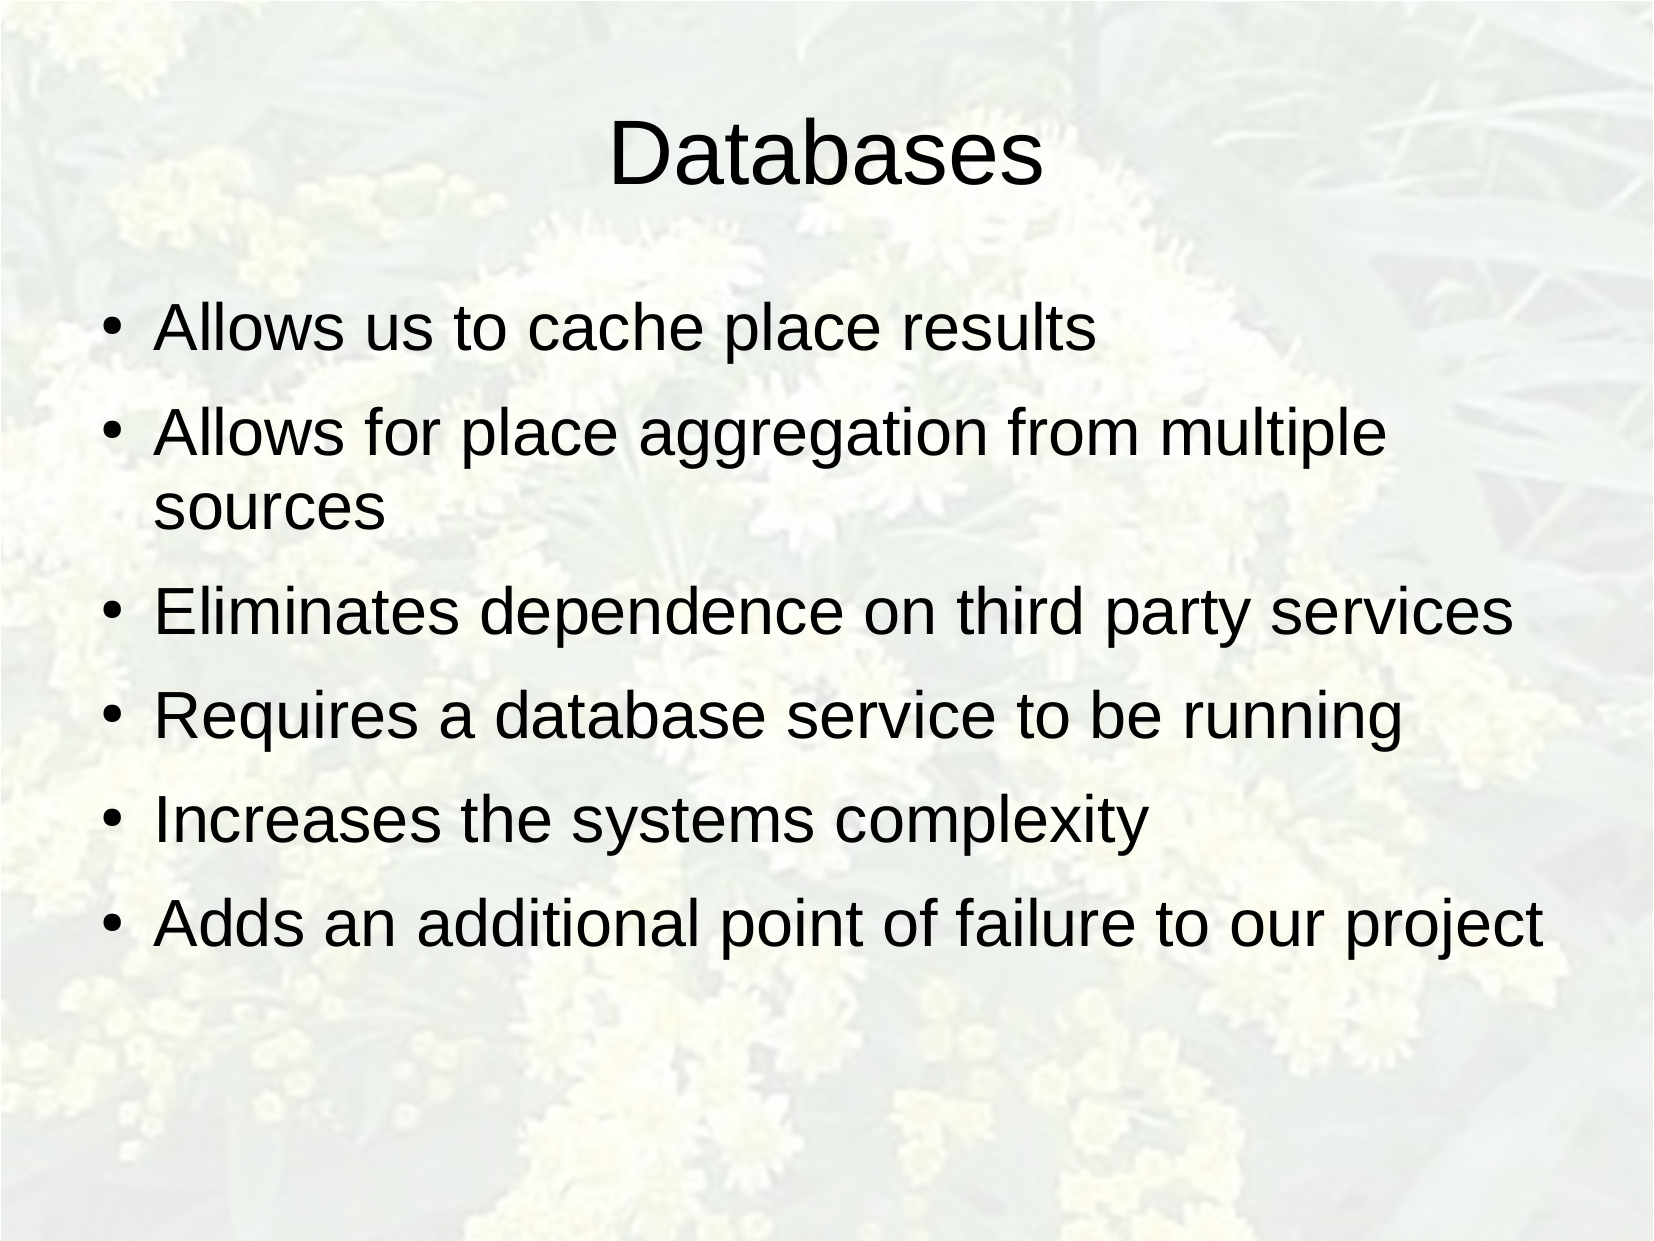

# Databases
Allows us to cache place results
Allows for place aggregation from multiple sources
Eliminates dependence on third party services
Requires a database service to be running
Increases the systems complexity
Adds an additional point of failure to our project